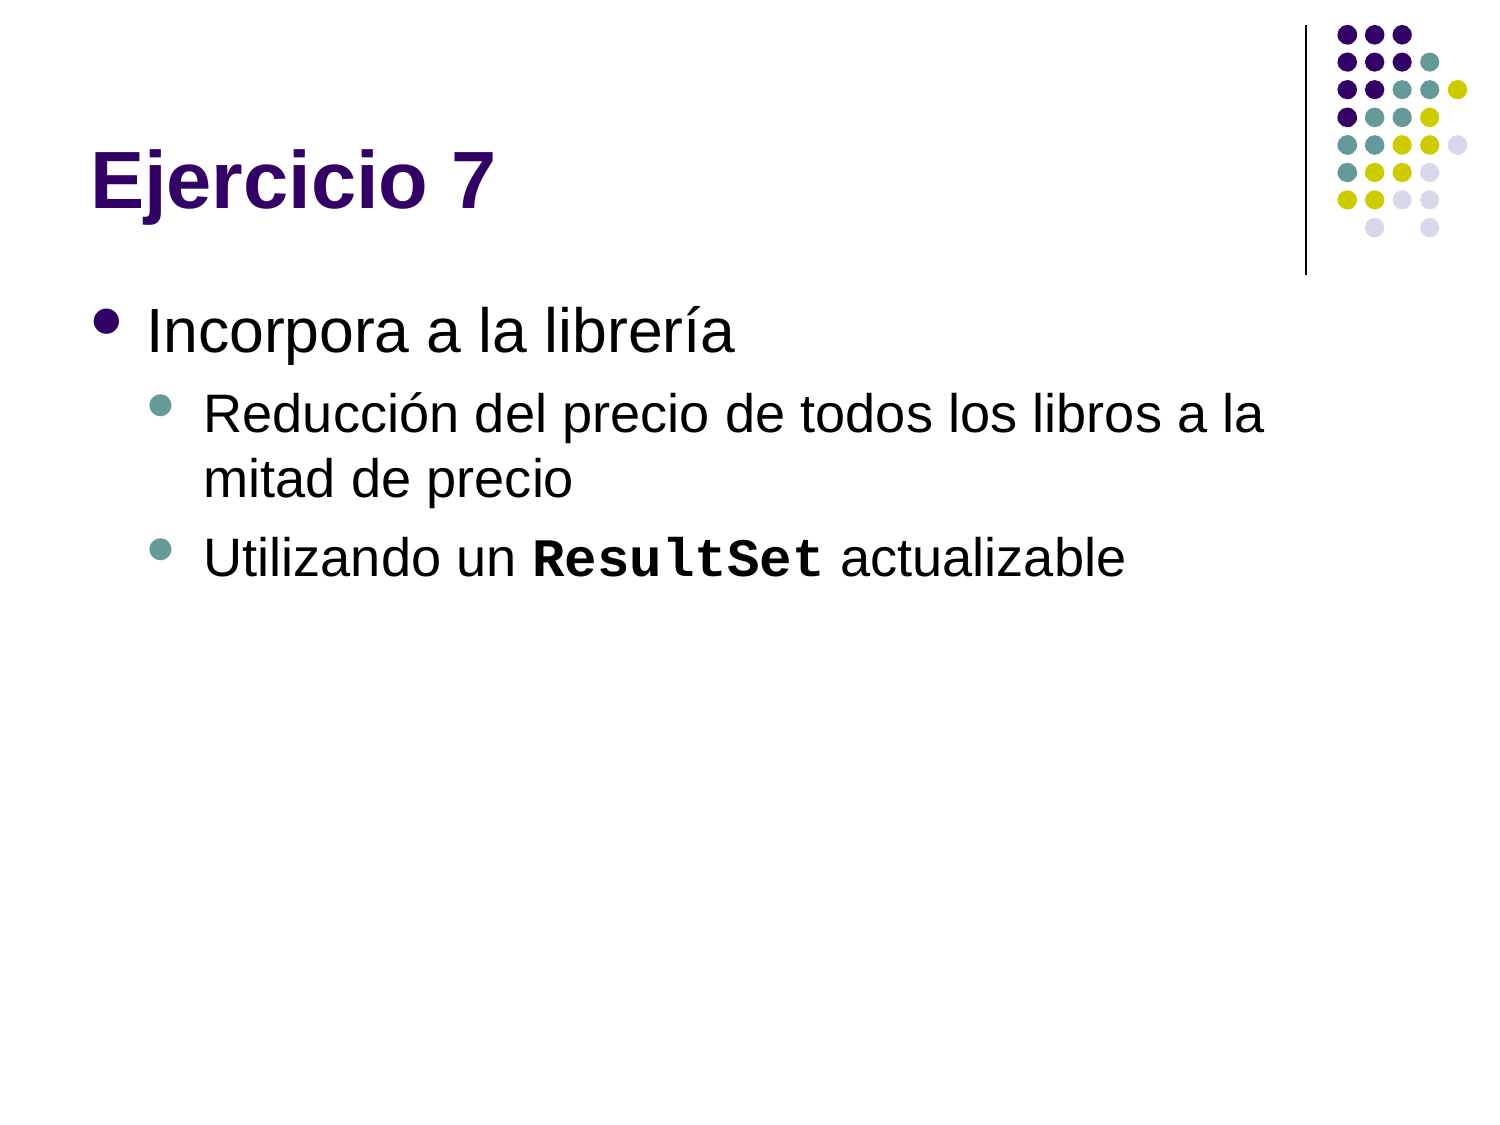

# Ejercicio 7
Incorpora a la librería
Reducción del precio de todos los libros a la mitad de precio
Utilizando un ResultSet actualizable